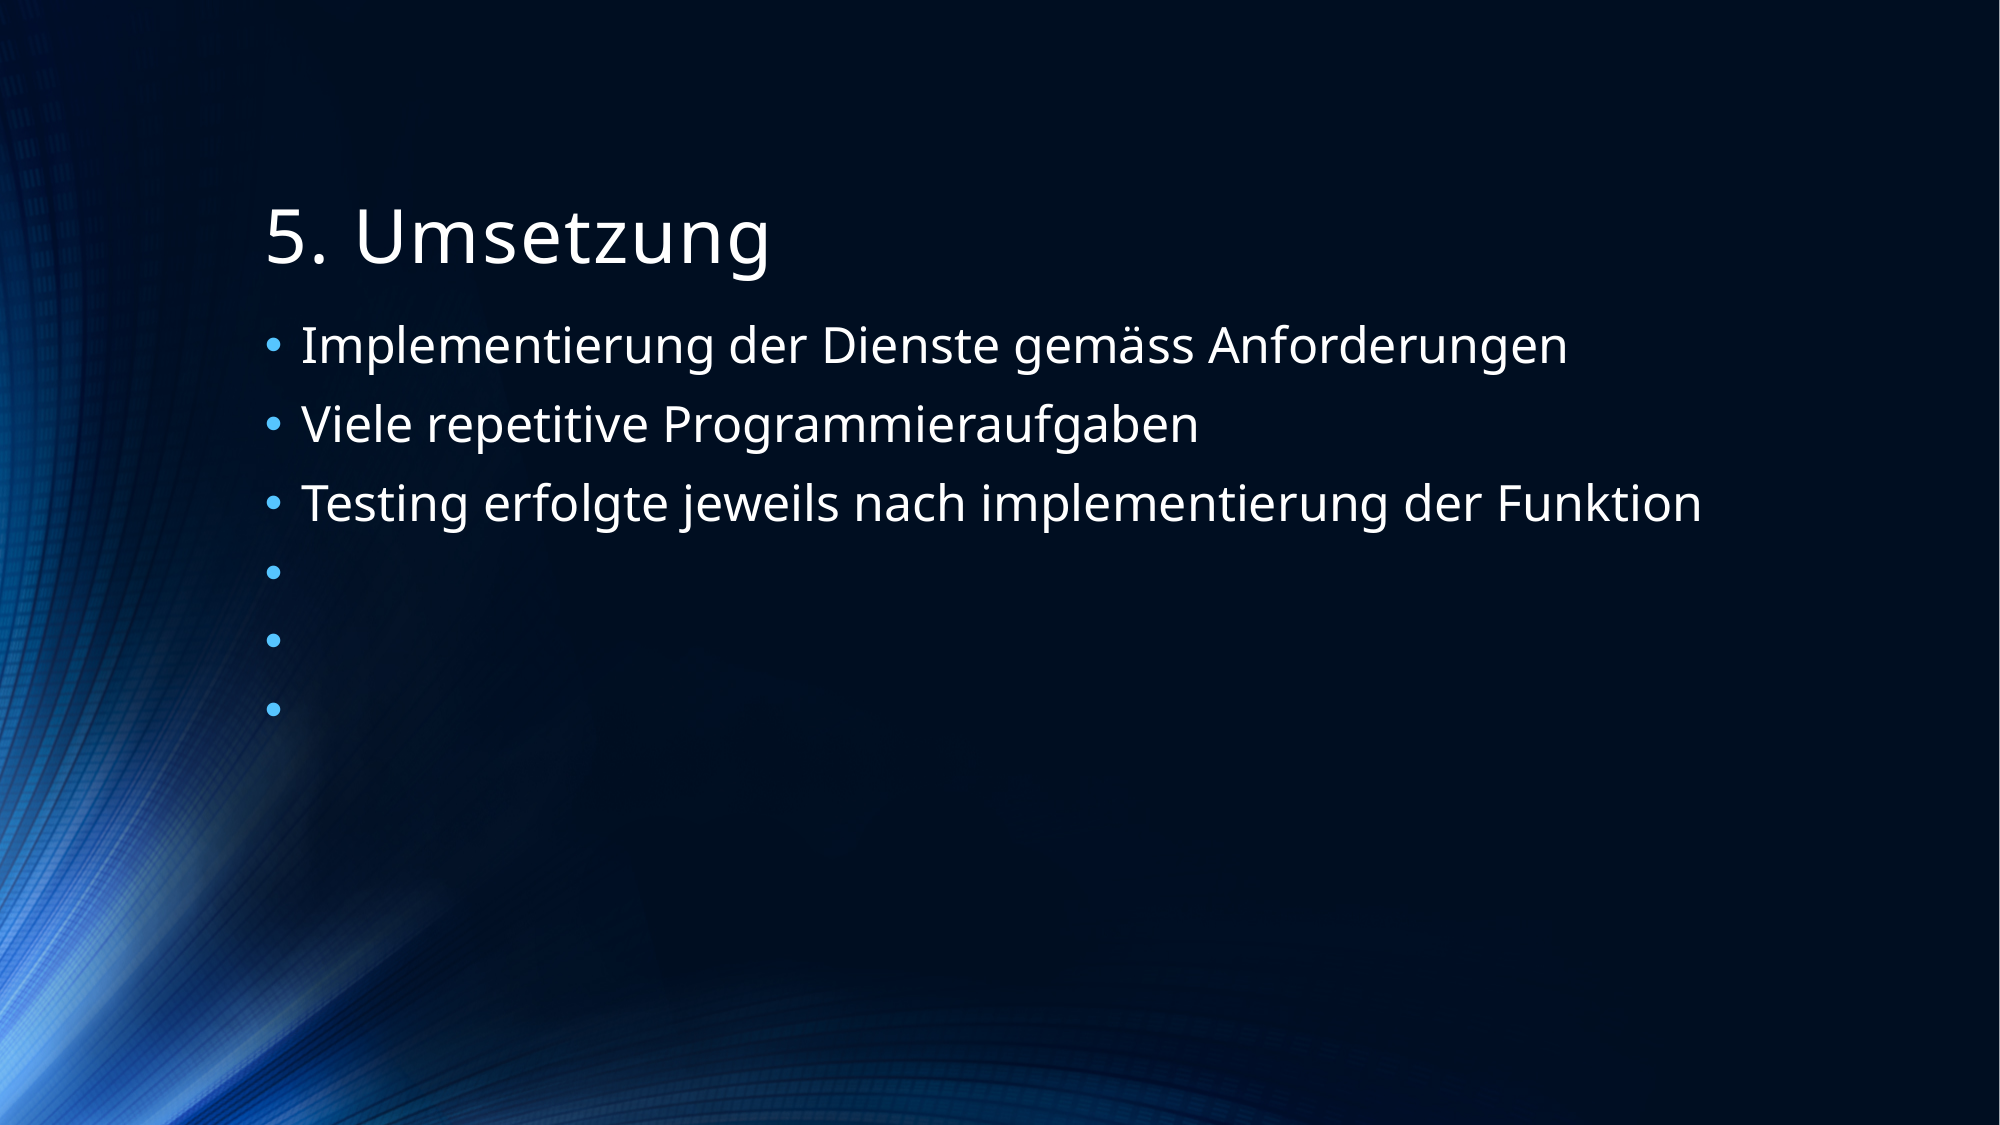

# 5. Umsetzung
Implementierung der Dienste gemäss Anforderungen
Viele repetitive Programmieraufgaben
Testing erfolgte jeweils nach implementierung der Funktion